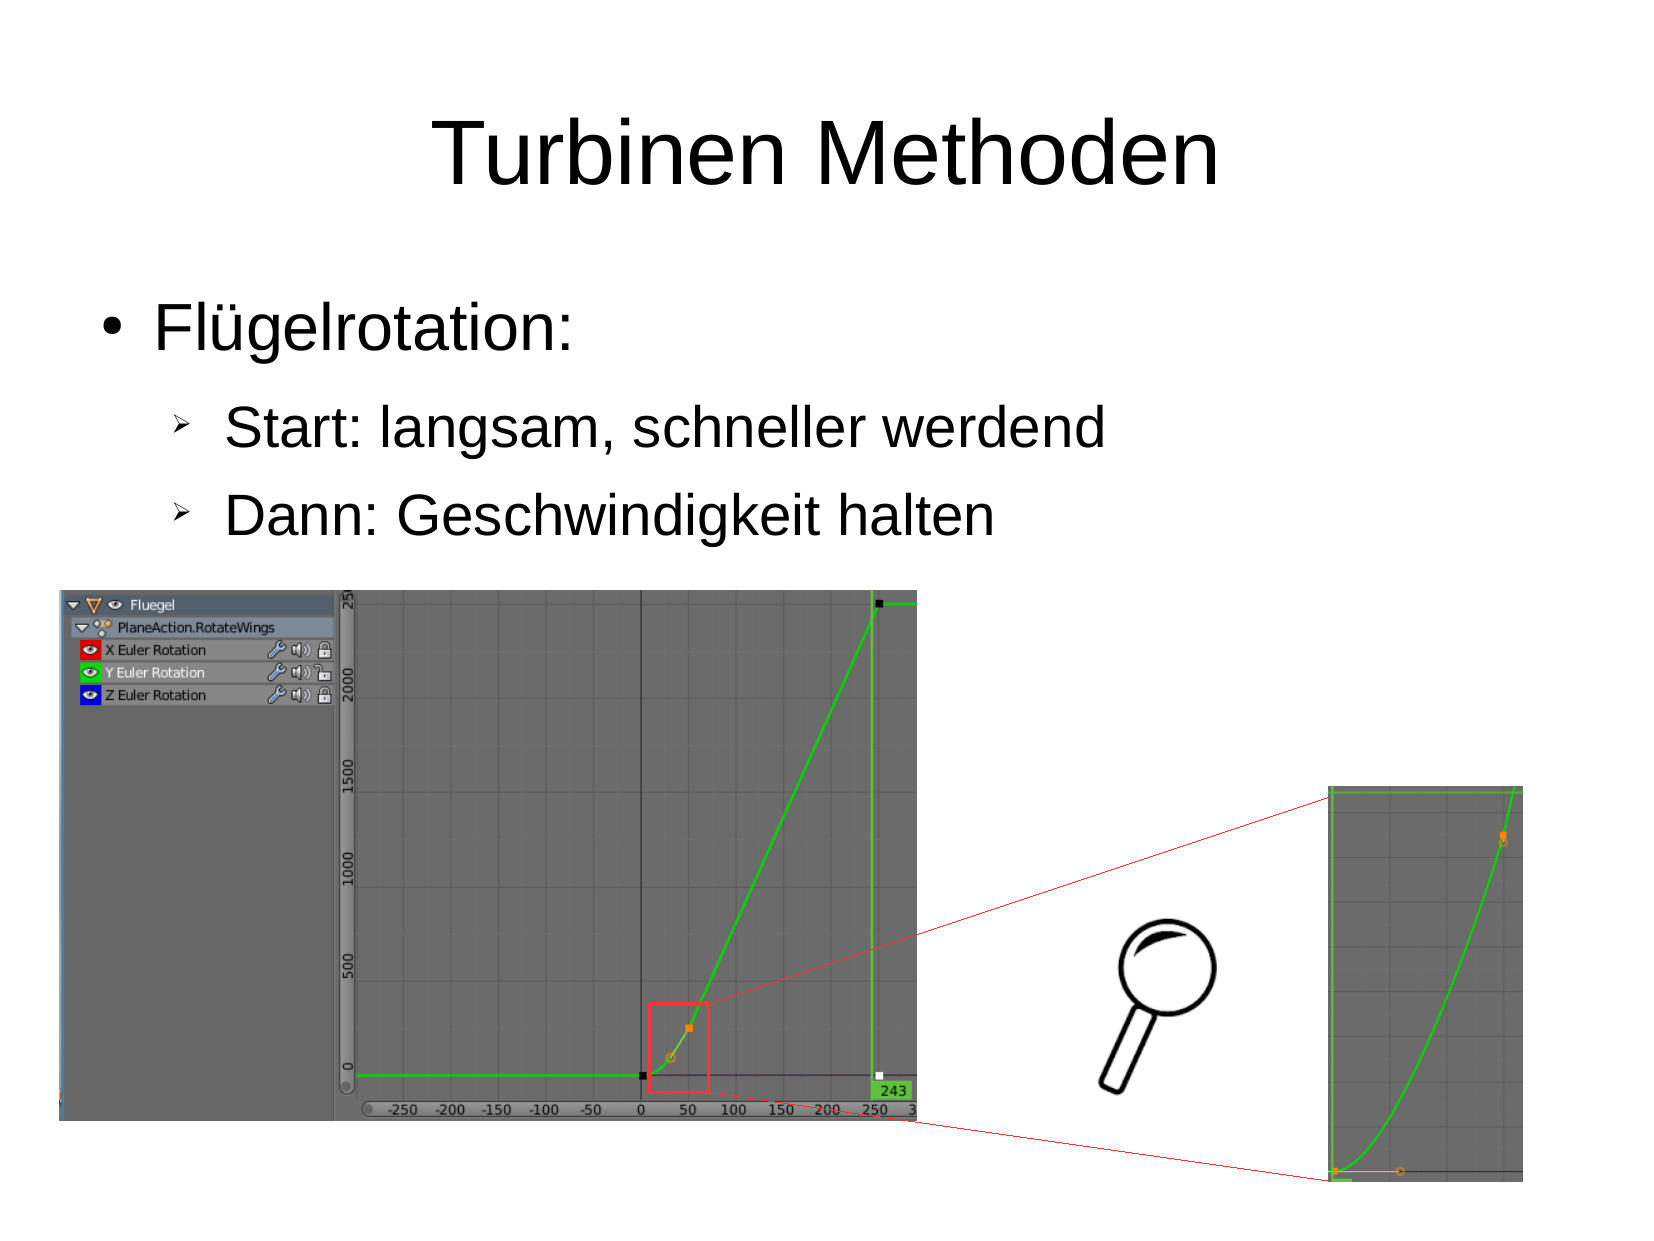

# Turbinen Methoden
Flügelrotation:
Start: langsam, schneller werdend
Dann: Geschwindigkeit halten